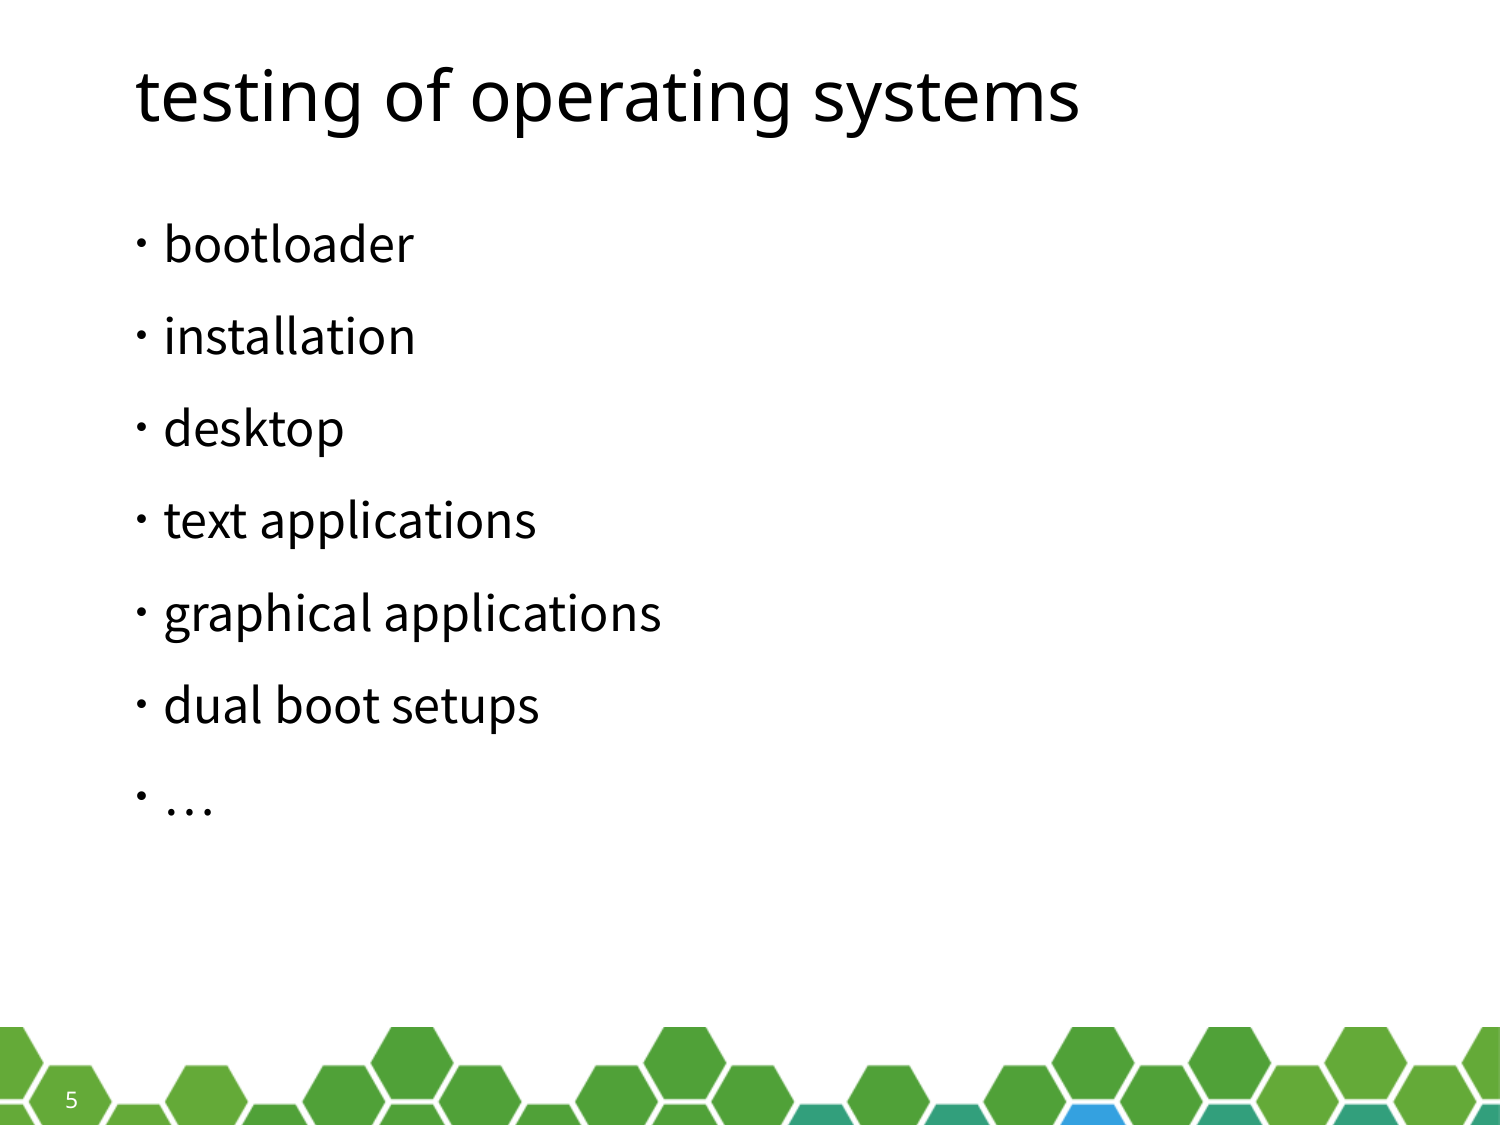

# testing of operating systems
bootloader
installation
desktop
text applications
graphical applications
dual boot setups
…